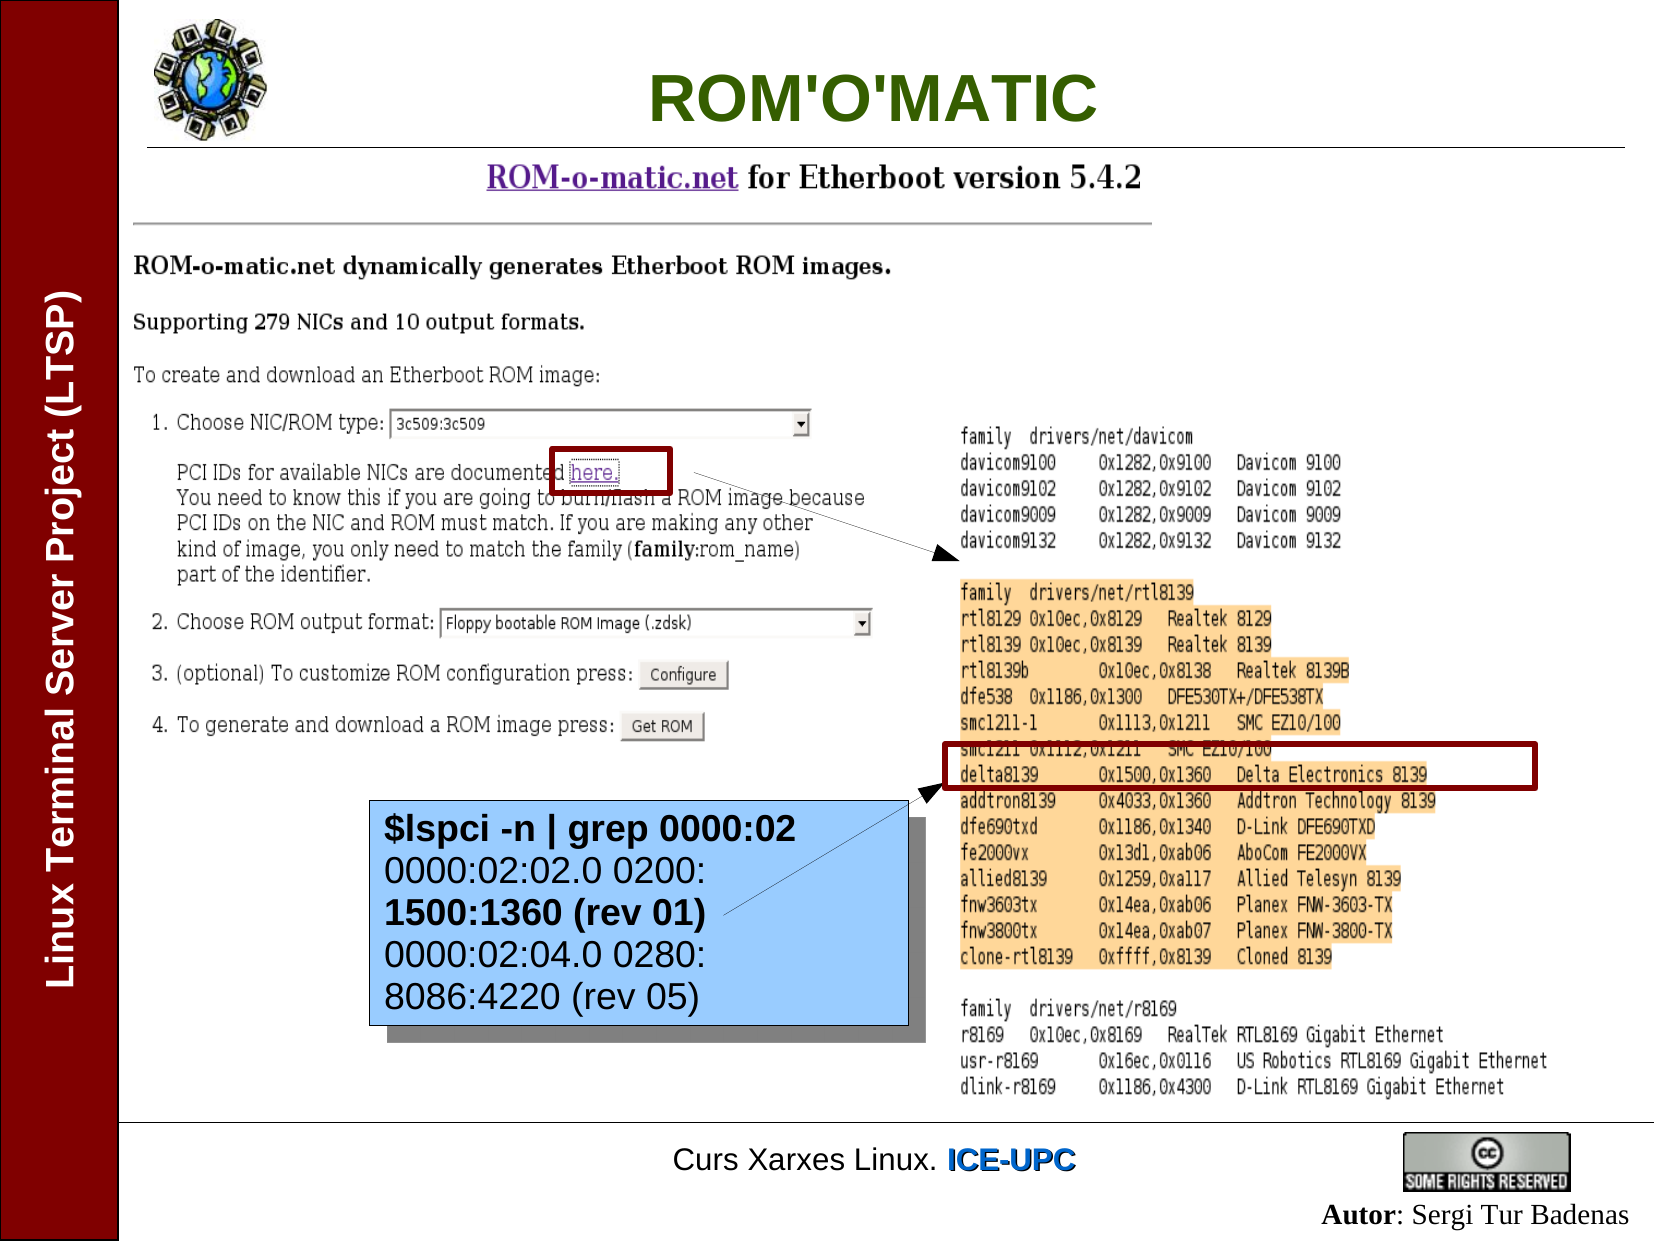

# ROM'O'MATIC
$lspci -n | grep 0000:02
0000:02:02.0 0200:
1500:1360 (rev 01)
0000:02:04.0 0280: 8086:4220 (rev 05)